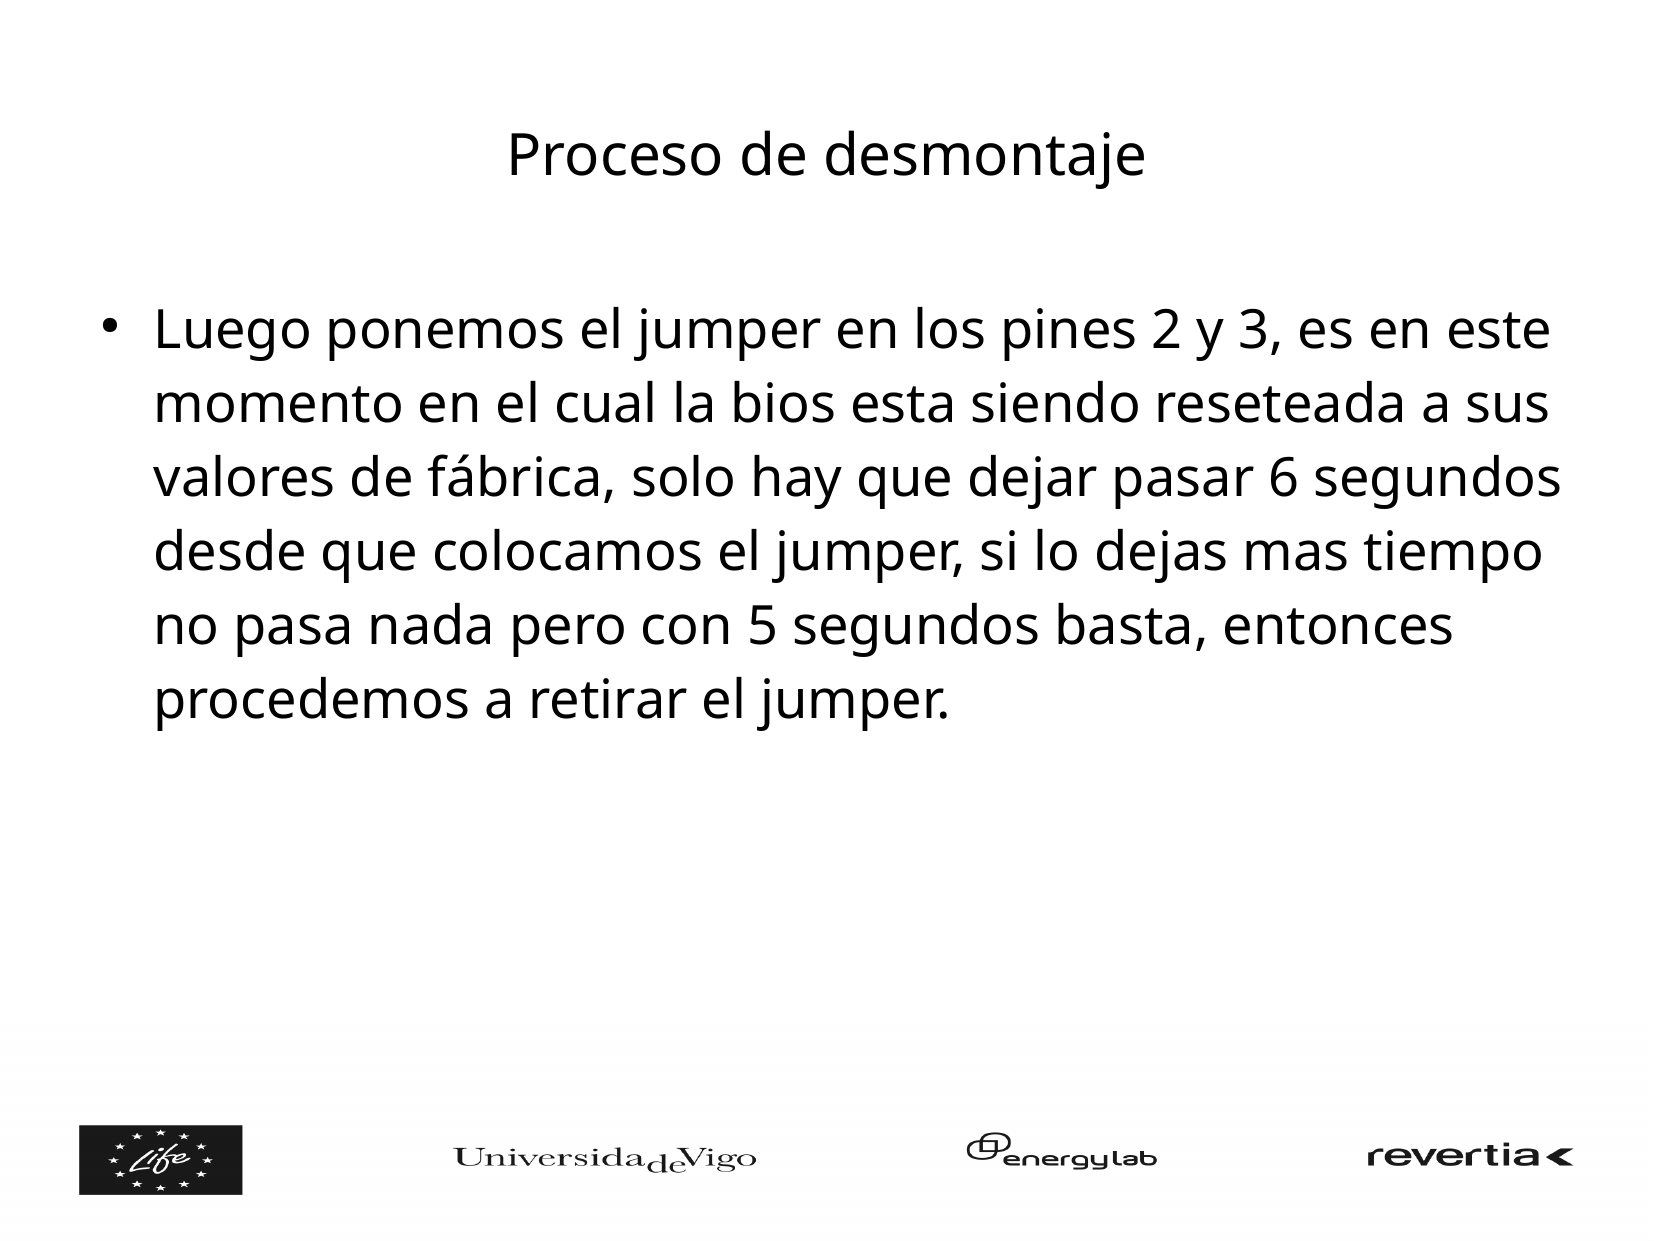

# Proceso de desmontaje
Luego ponemos el jumper en los pines 2 y 3, es en este momento en el cual la bios esta siendo reseteada a sus valores de fábrica, solo hay que dejar pasar 6 segundos desde que colocamos el jumper, si lo dejas mas tiempo no pasa nada pero con 5 segundos basta, entonces procedemos a retirar el jumper.